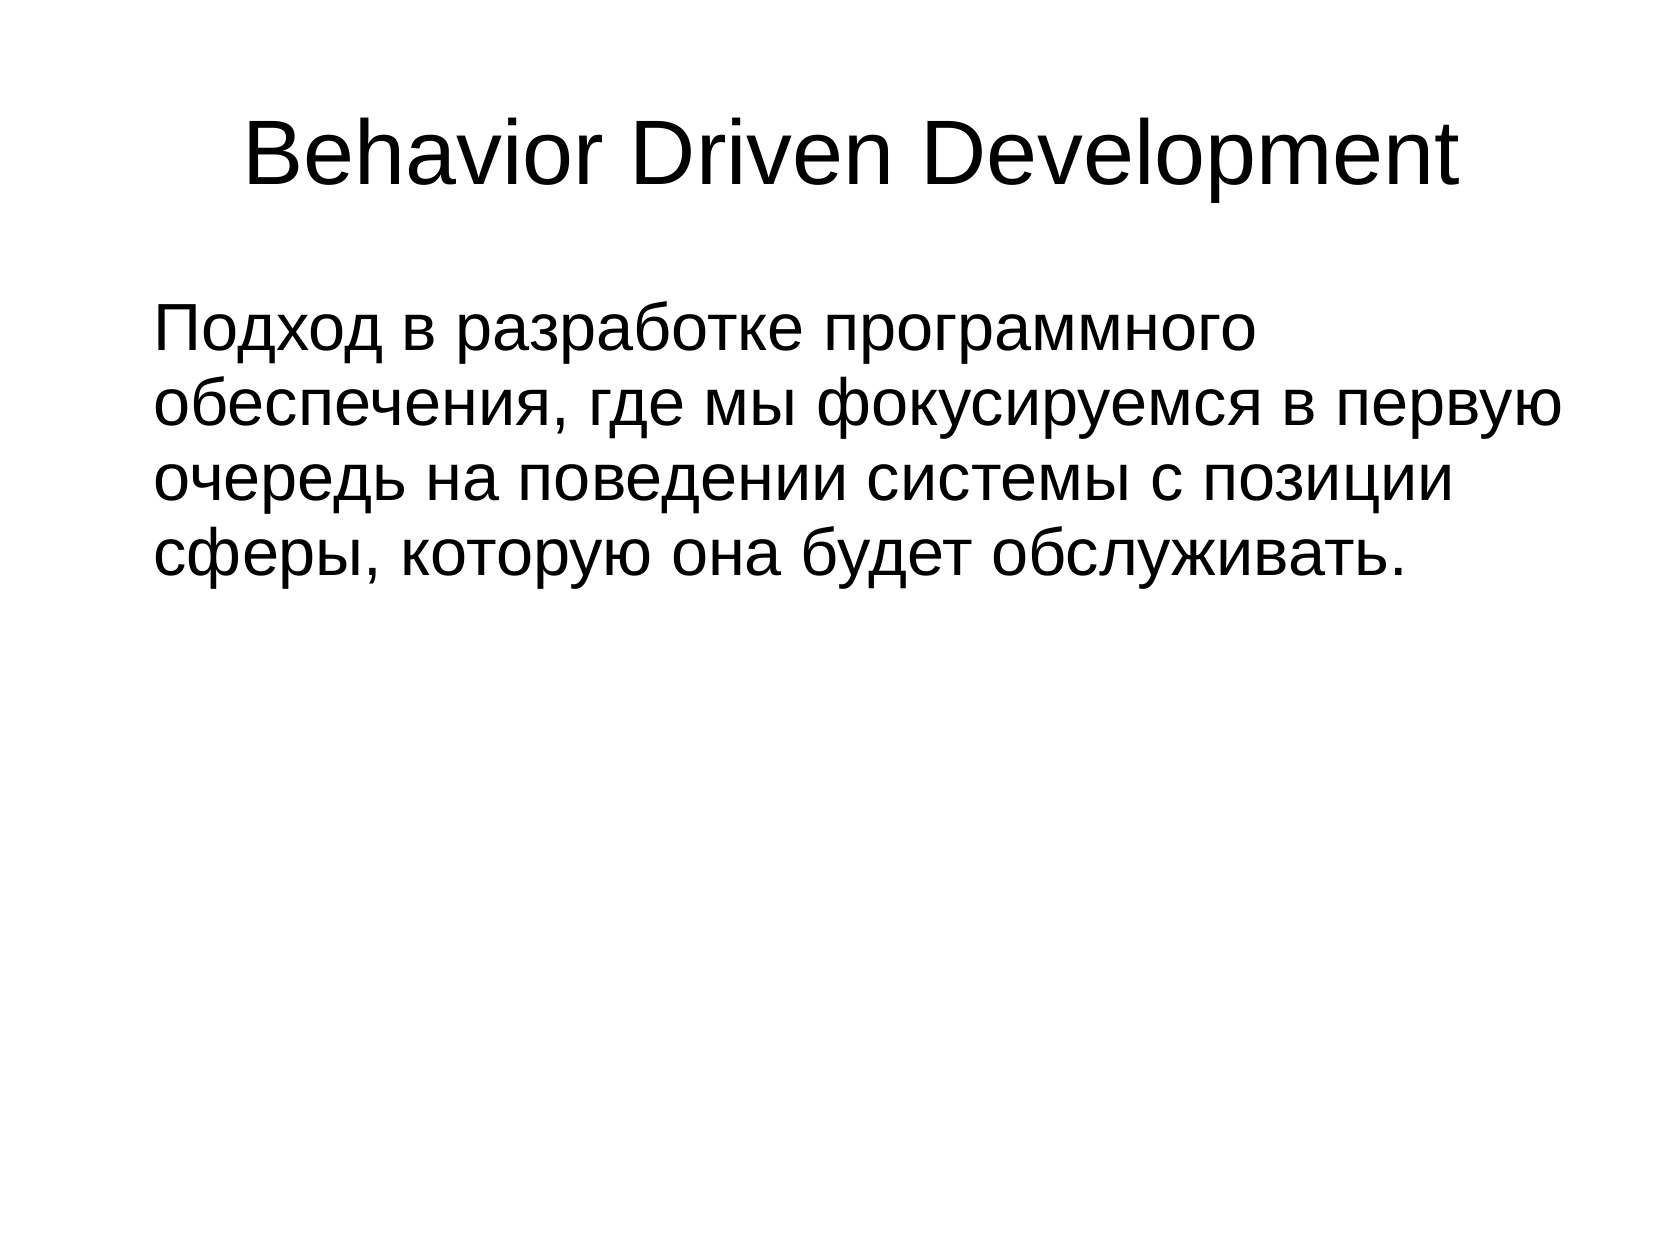

# Behavior Driven Development
Подход в разработке программного обеспечения, где мы фокусируемся в первую очередь на поведении системы с позиции сферы, которую она будет обслуживать.